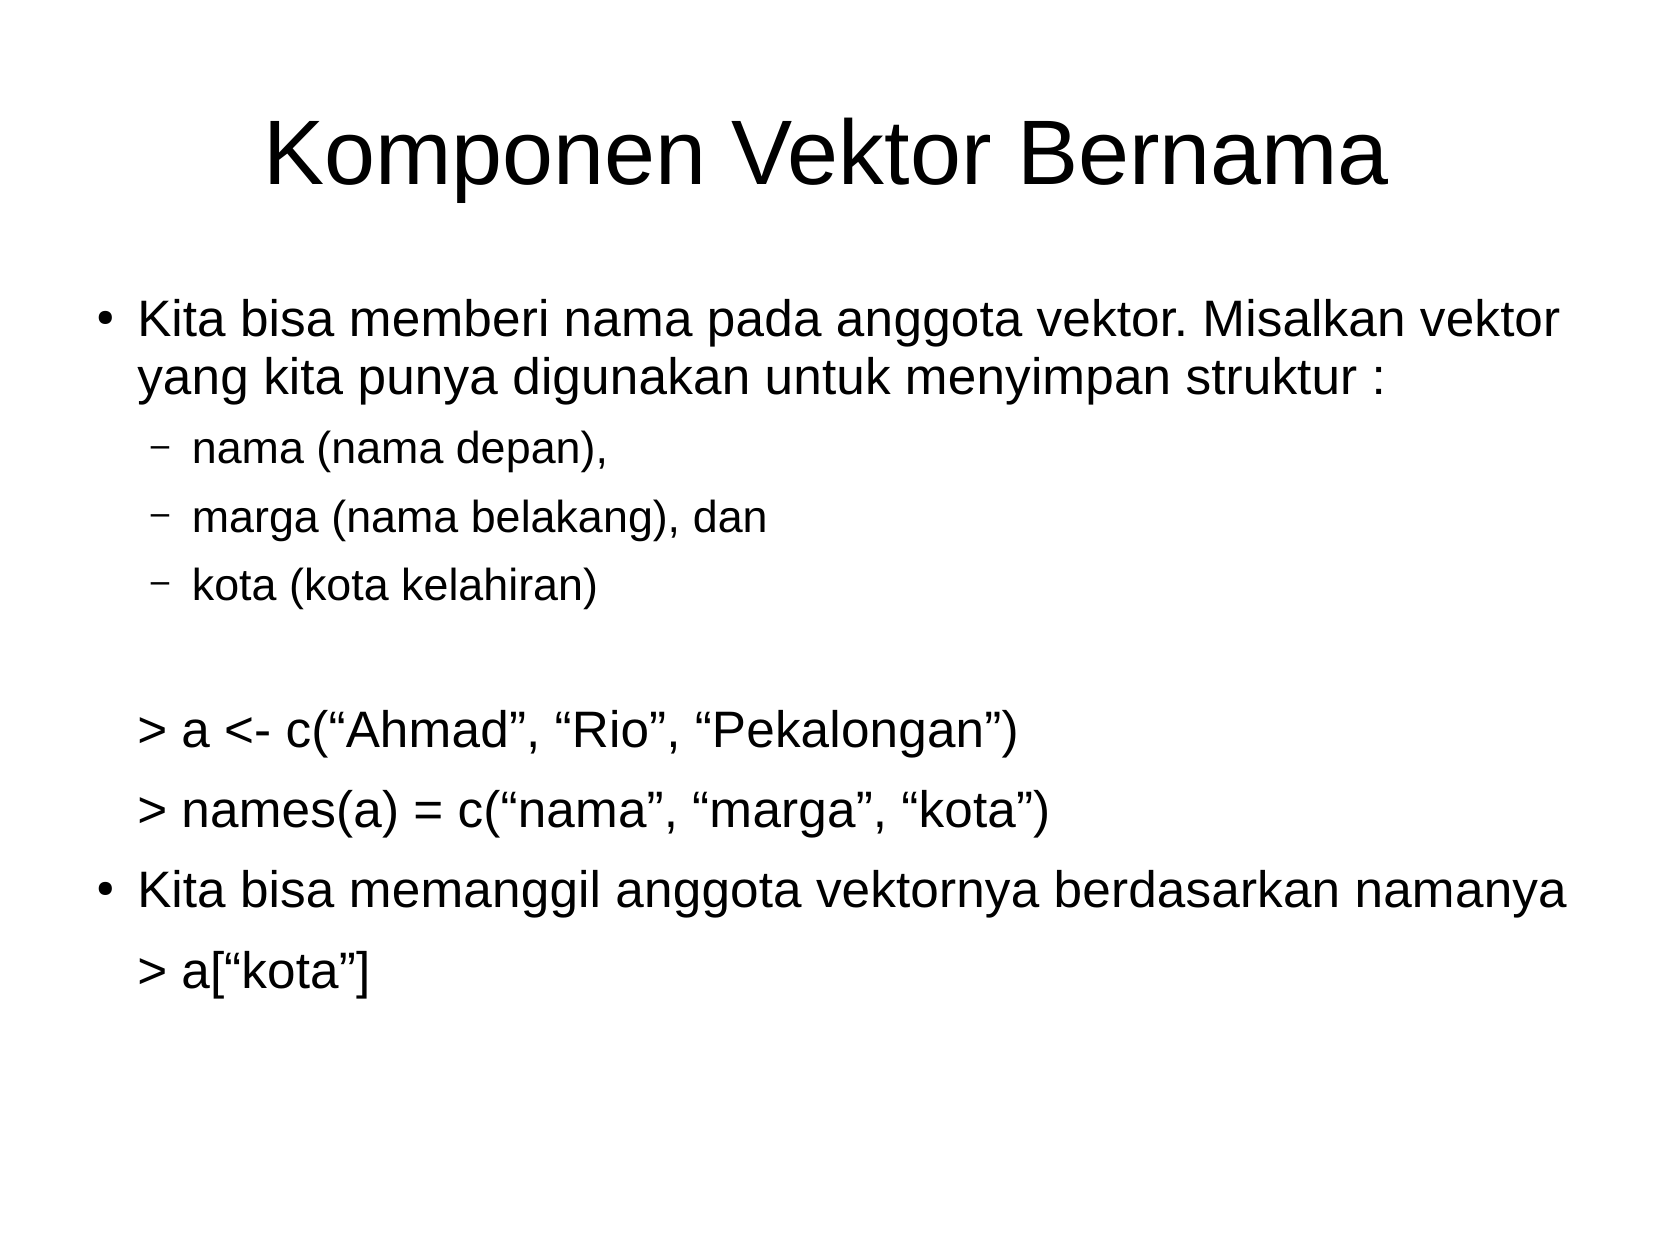

# Komponen Vektor Bernama
Kita bisa memberi nama pada anggota vektor. Misalkan vektor yang kita punya digunakan untuk menyimpan struktur :
nama (nama depan),
marga (nama belakang), dan
kota (kota kelahiran)
> a <- c(“Ahmad”, “Rio”, “Pekalongan”)
> names(a) = c(“nama”, “marga”, “kota”)
Kita bisa memanggil anggota vektornya berdasarkan namanya
> a[“kota”]